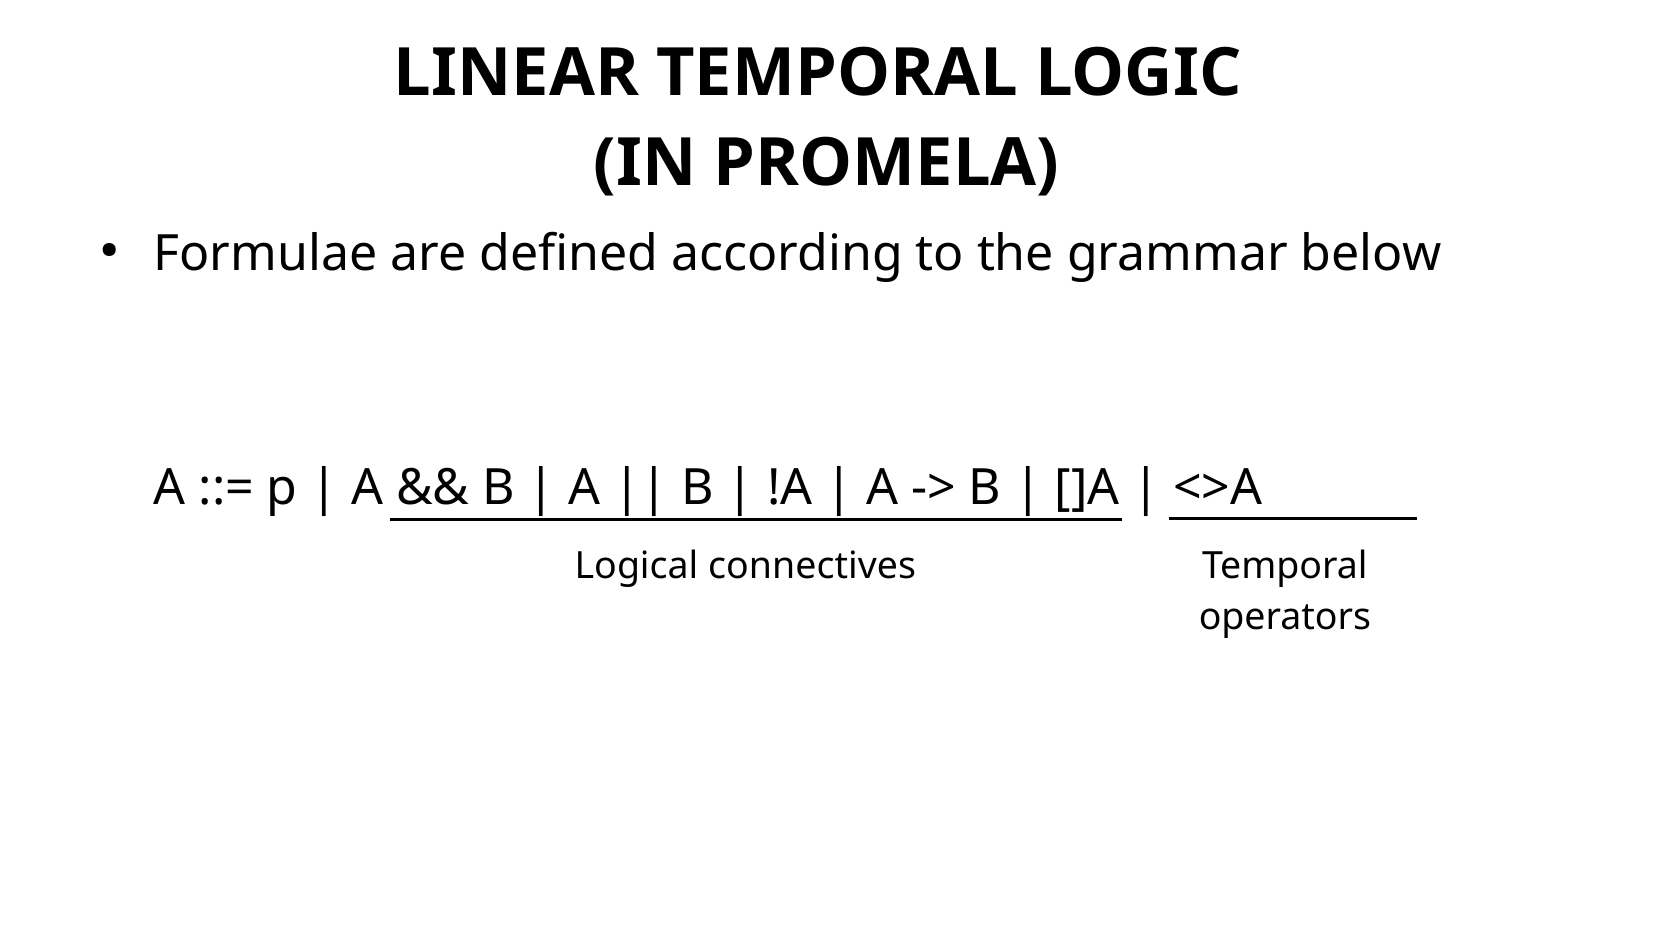

# LINEAR TEMPORAL LOGIC (IN PROMELA)
Formulae are defined according to the grammar below
A ::= p | A && B | A || B | !A | A -> B | []A | <>A
Temporal
operators
Logical connectives